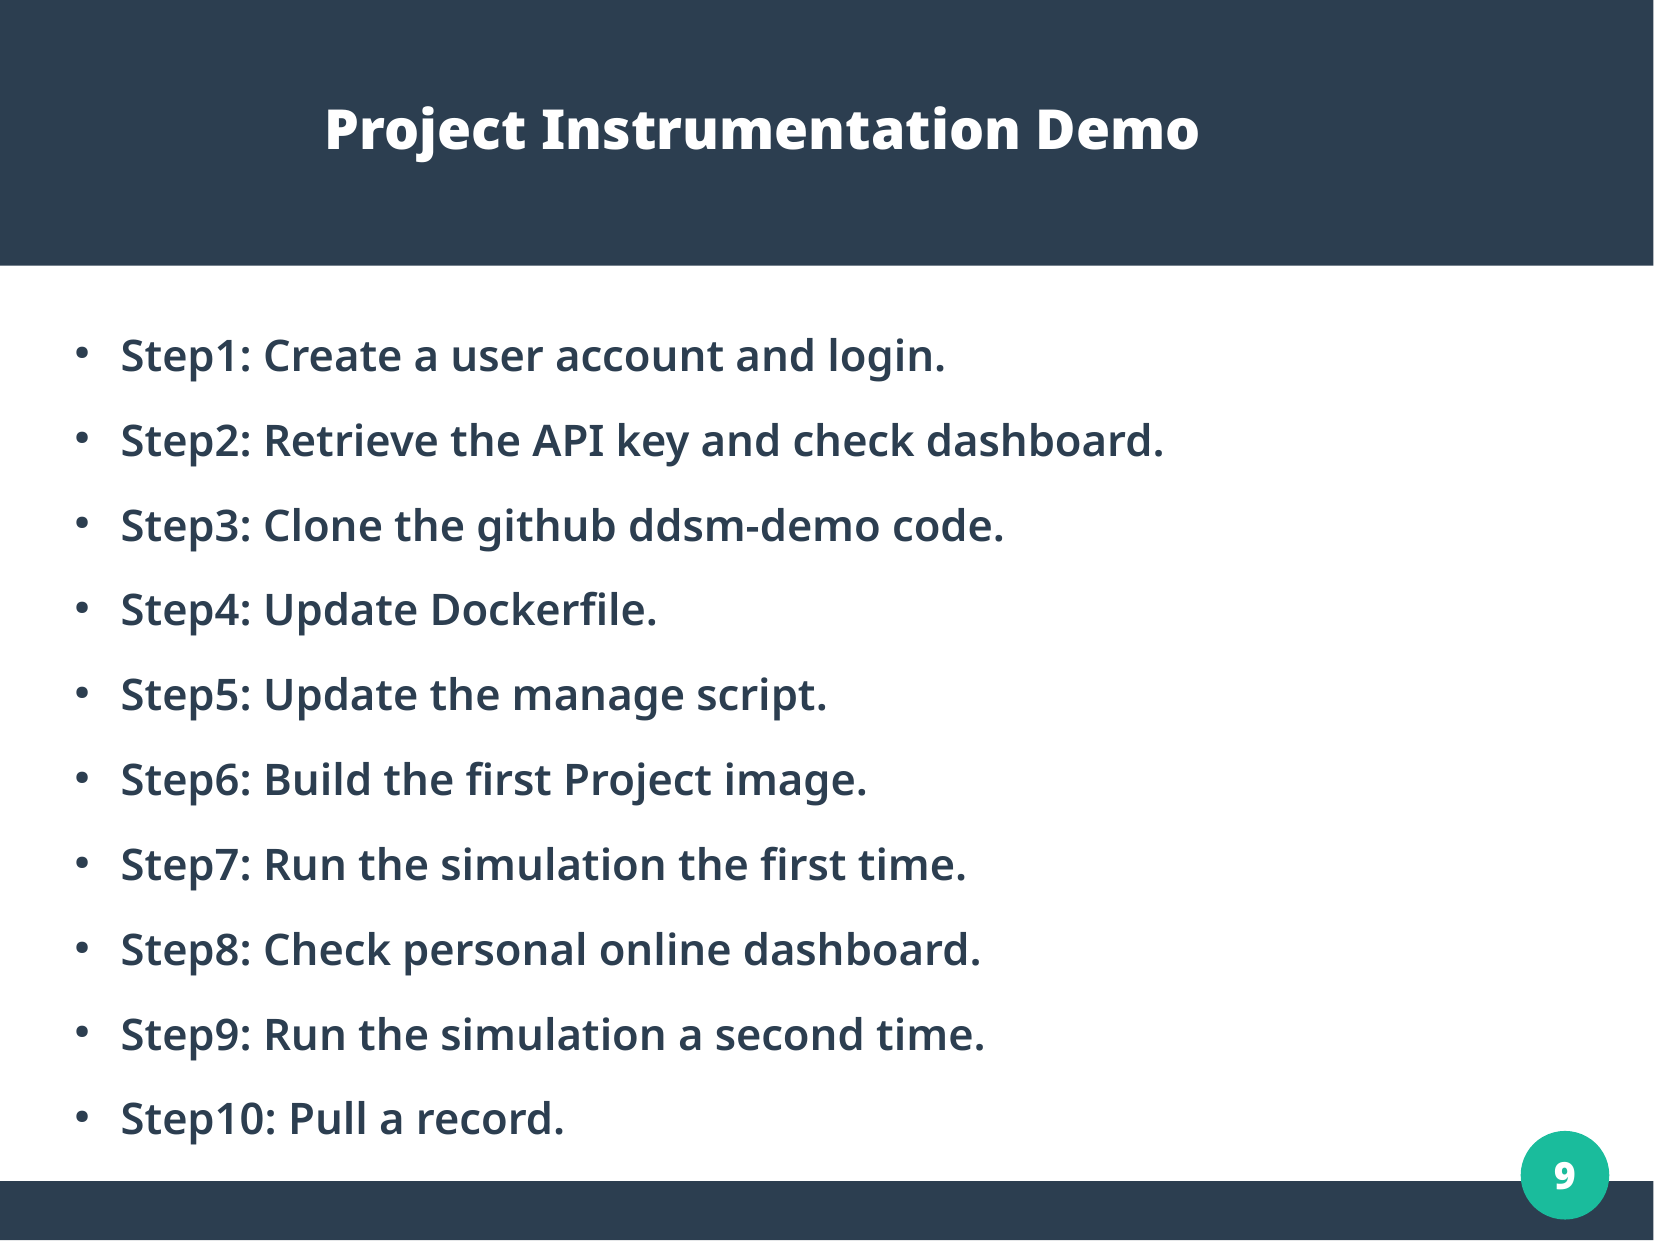

# Project Instrumentation Demo
Step1: Create a user account and login.
Step2: Retrieve the API key and check dashboard.
Step3: Clone the github ddsm-demo code.
Step4: Update Dockerfile.
Step5: Update the manage script.
Step6: Build the first Project image.
Step7: Run the simulation the first time.
Step8: Check personal online dashboard.
Step9: Run the simulation a second time.
Step10: Pull a record.
9